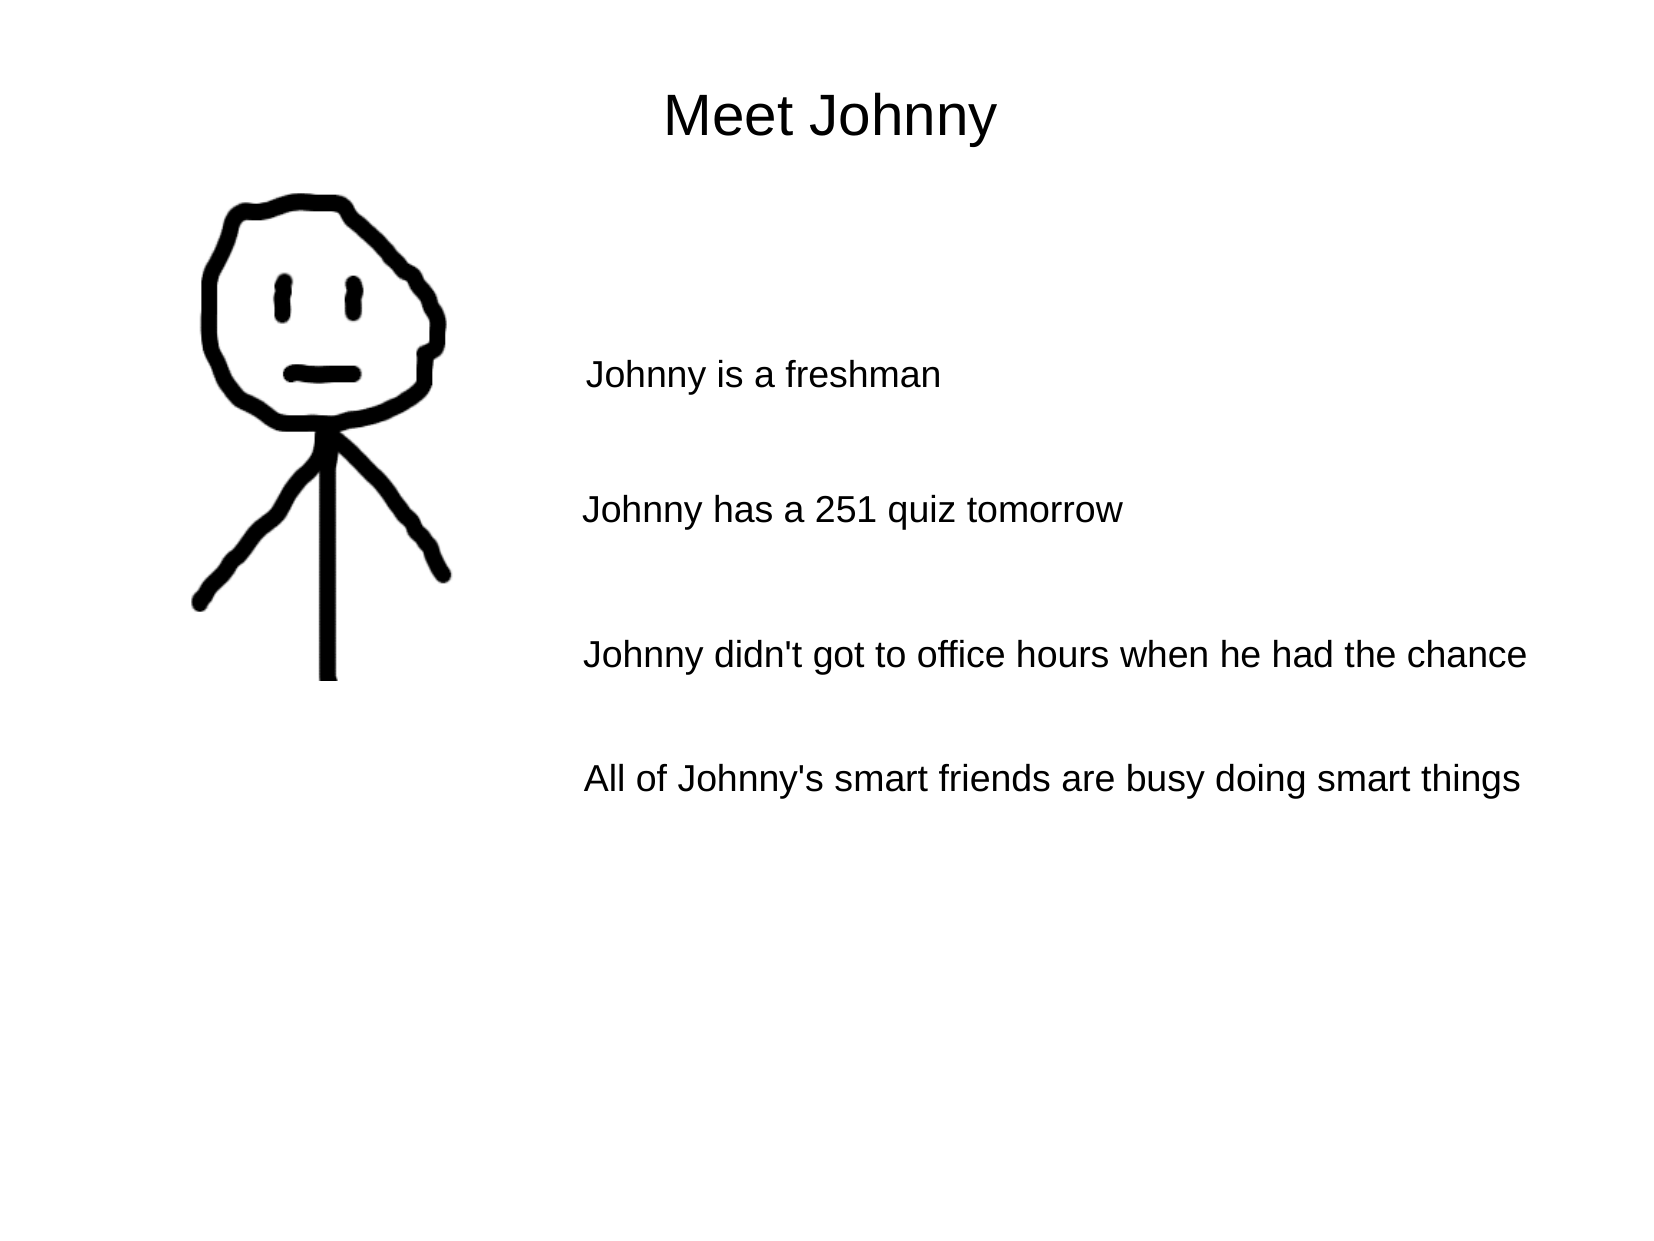

Meet Johnny
Johnny is a freshman
Johnny has a 251 quiz tomorrow
Johnny didn't got to office hours when he had the chance
All of Johnny's smart friends are busy doing smart things